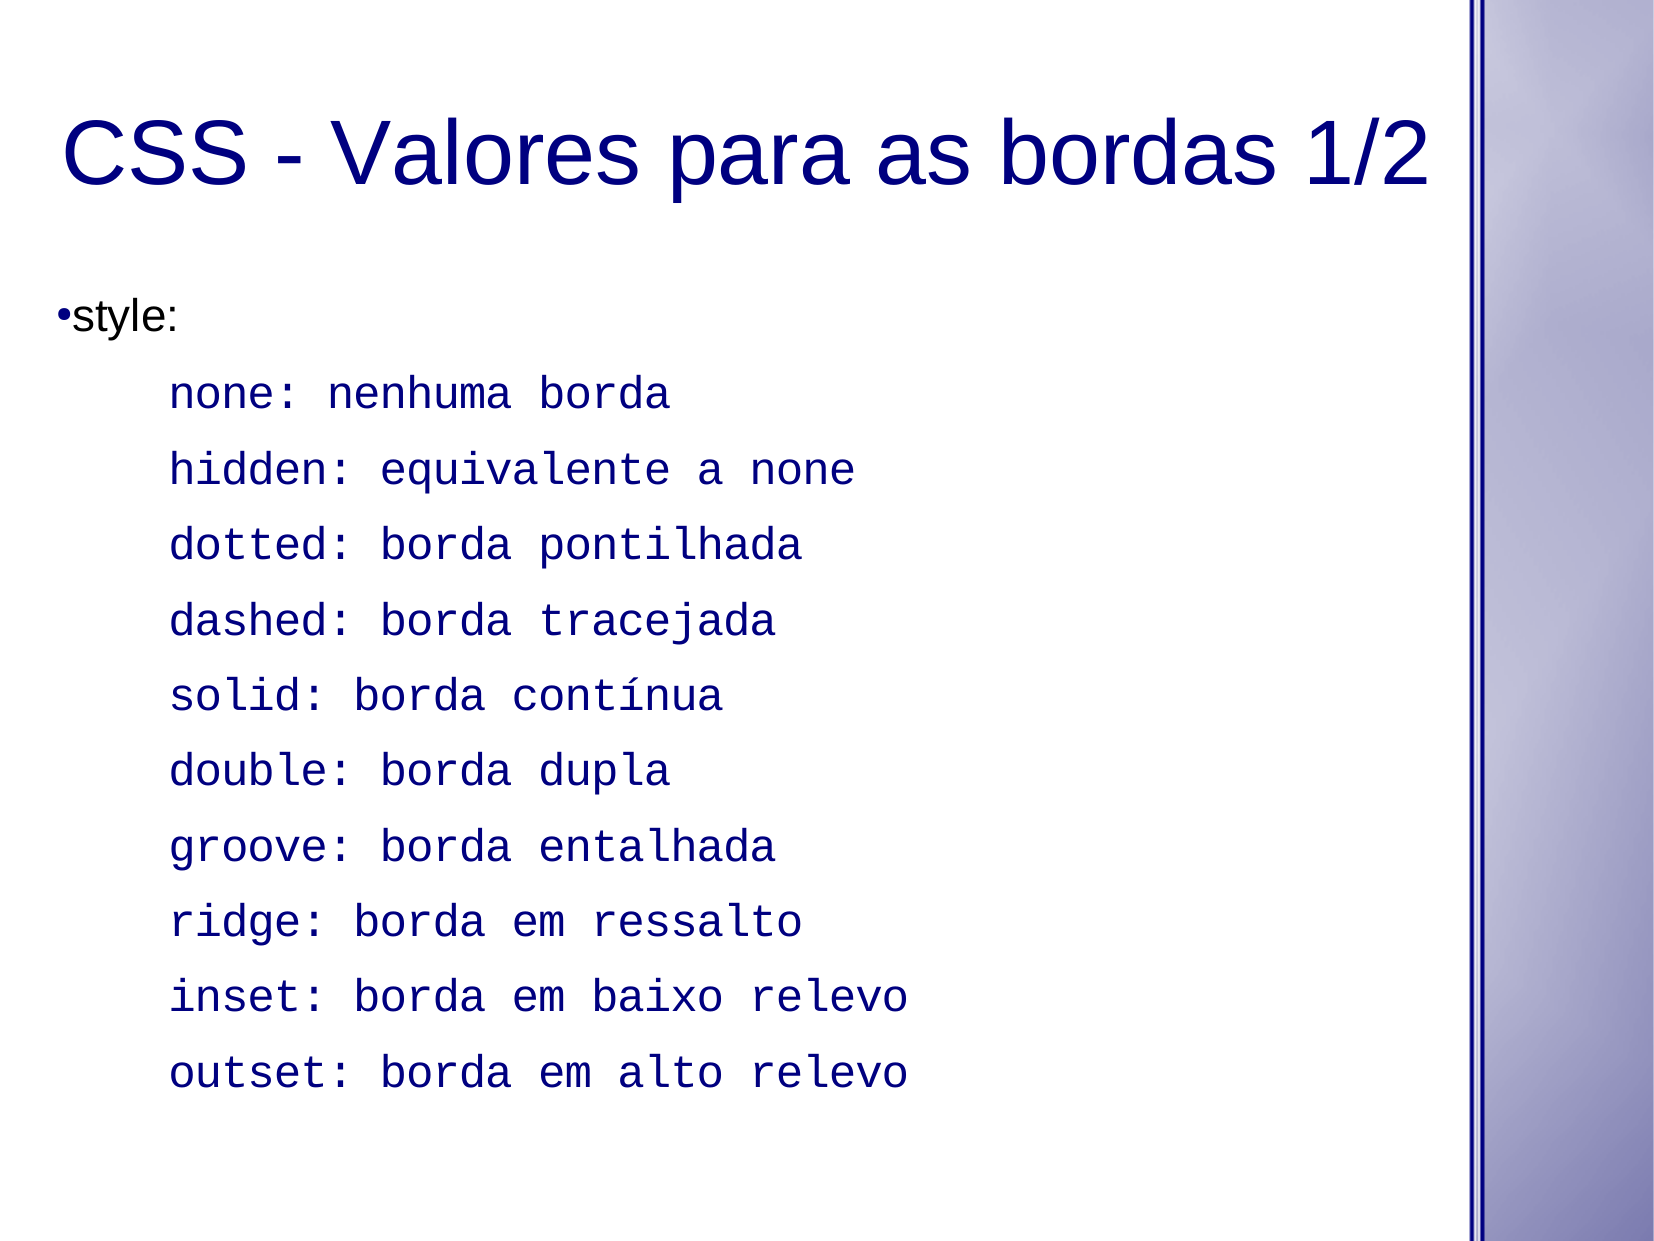

# CSS - Valores para as bordas 1/2
style:
none: nenhuma borda
hidden: equivalente a none
dotted: borda pontilhada
dashed: borda tracejada
solid: borda contínua
double: borda dupla
groove: borda entalhada
ridge: borda em ressalto
inset: borda em baixo relevo
outset: borda em alto relevo